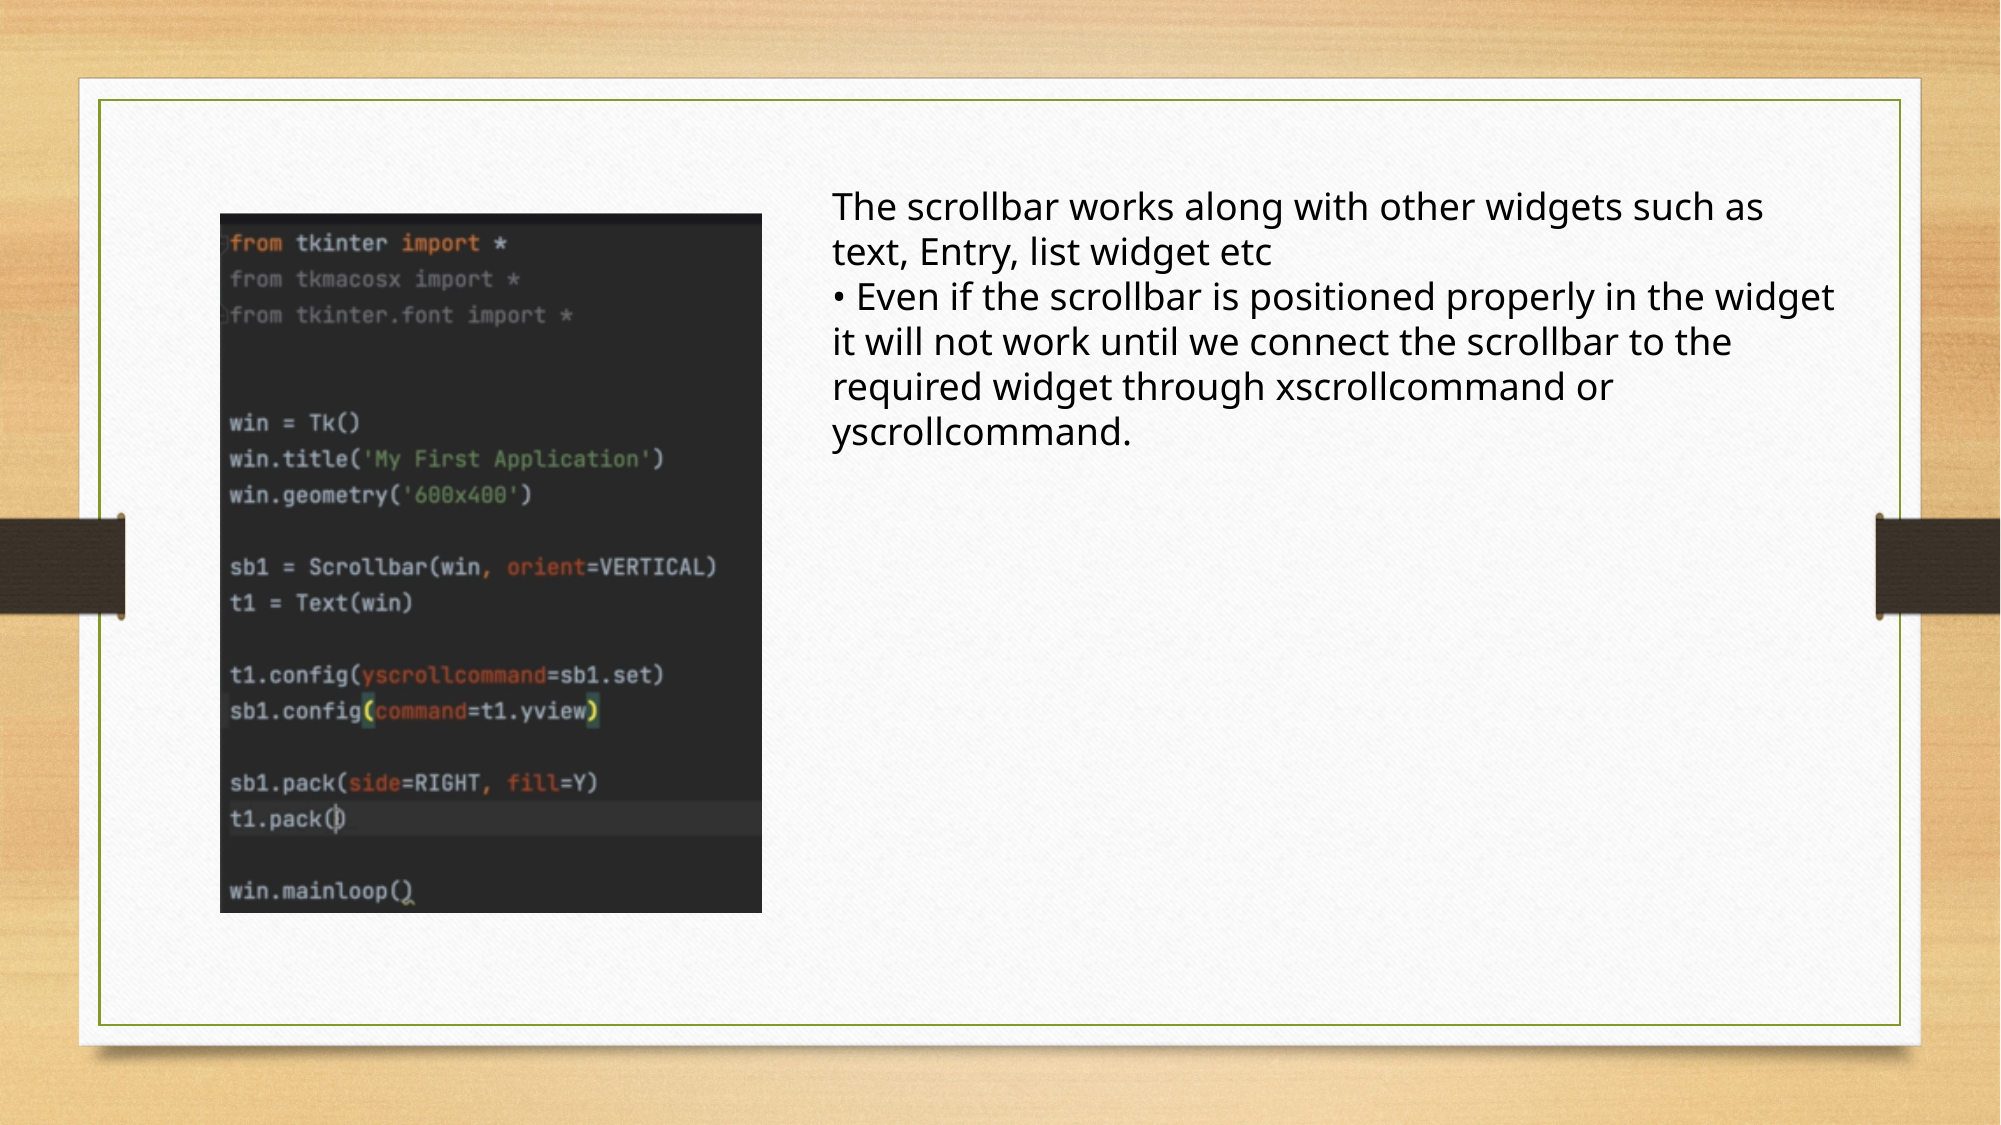

The scrollbar works along with other widgets such as text, Entry, list widget etc
• Even if the scrollbar is positioned properly in the widget it will not work until we connect the scrollbar to the required widget through xscrollcommand or yscrollcommand.